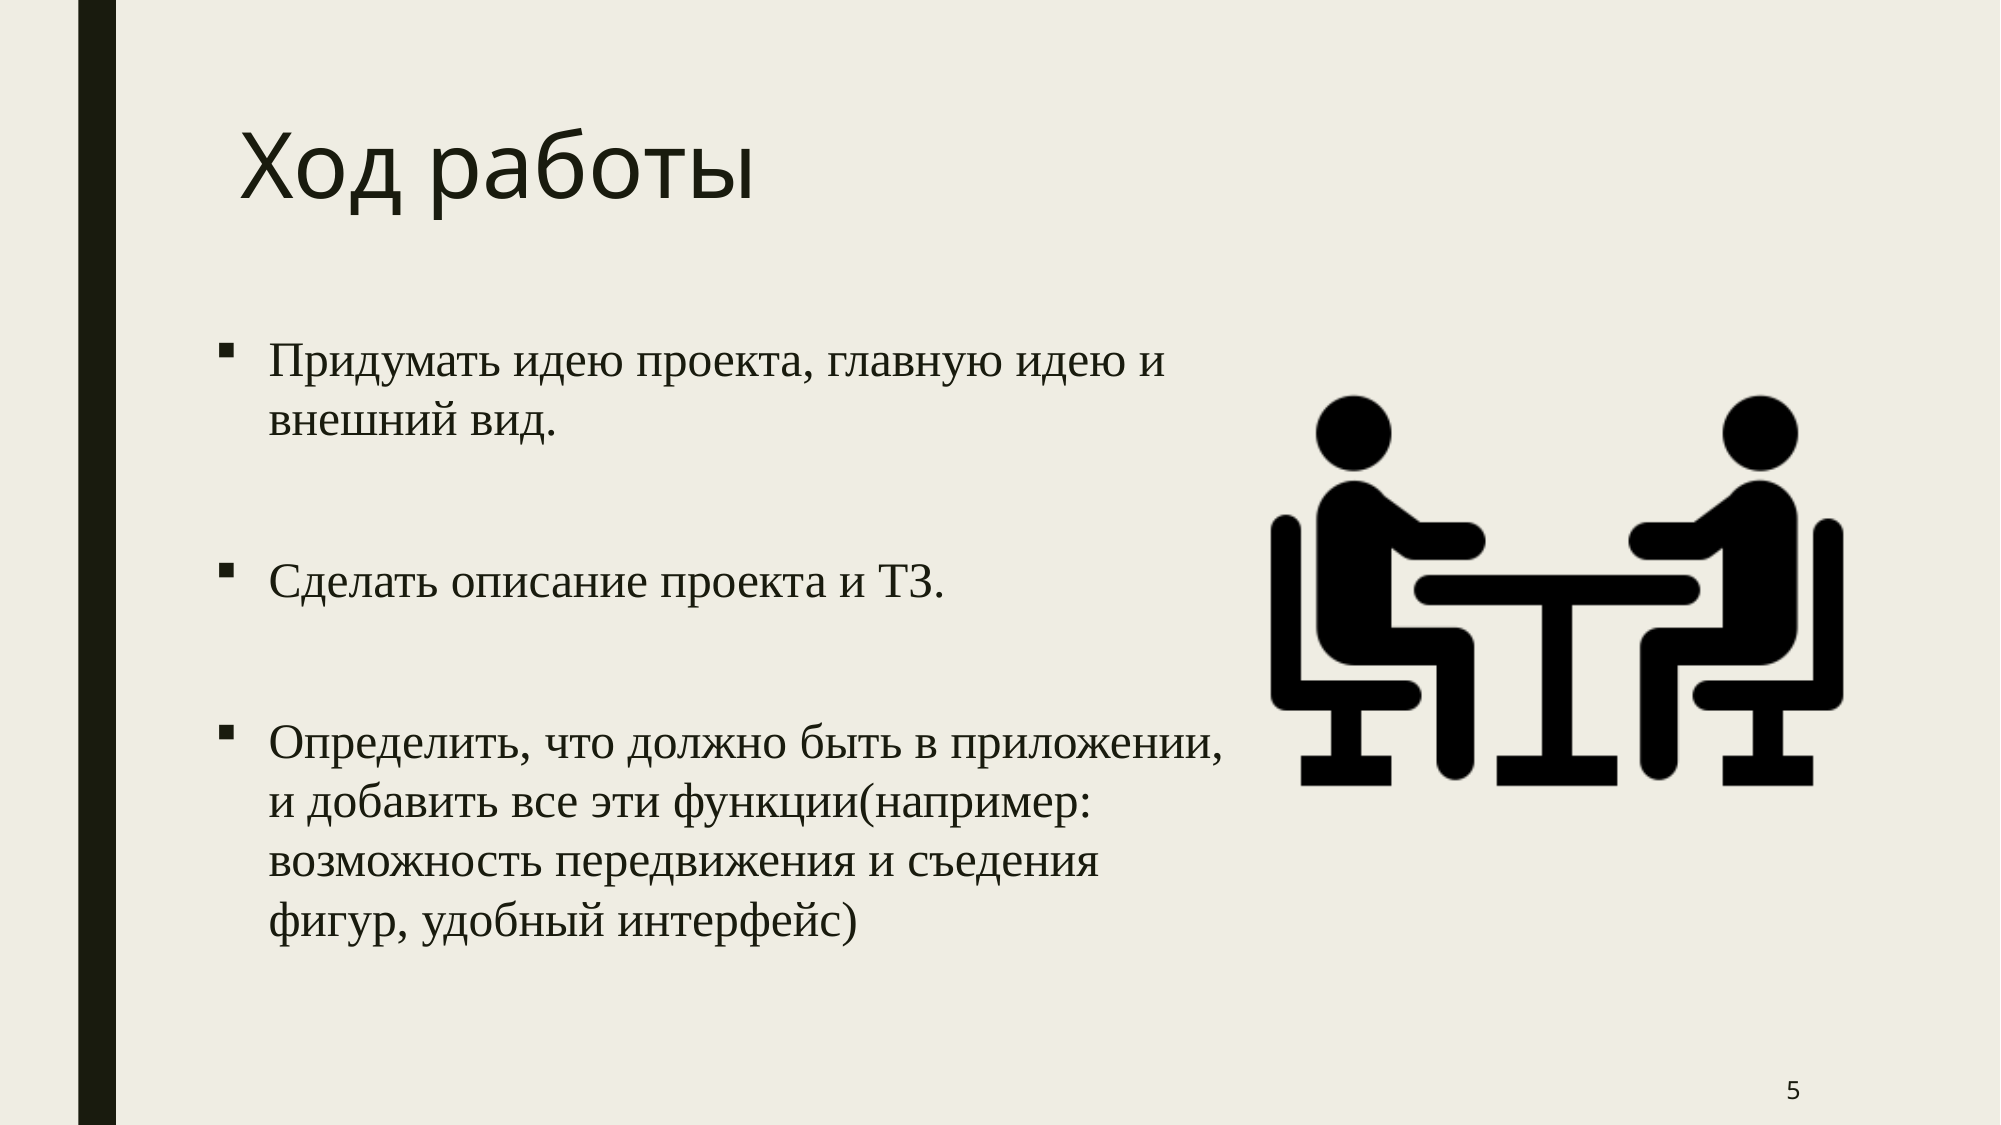

# Ход работы
Придумать идею проекта, главную идею и внешний вид.
Сделать описание проекта и ТЗ.
Определить, что должно быть в приложении, и добавить все эти функции(например: возможность передвижения и съедения фигур, удобный интерфейс)
5